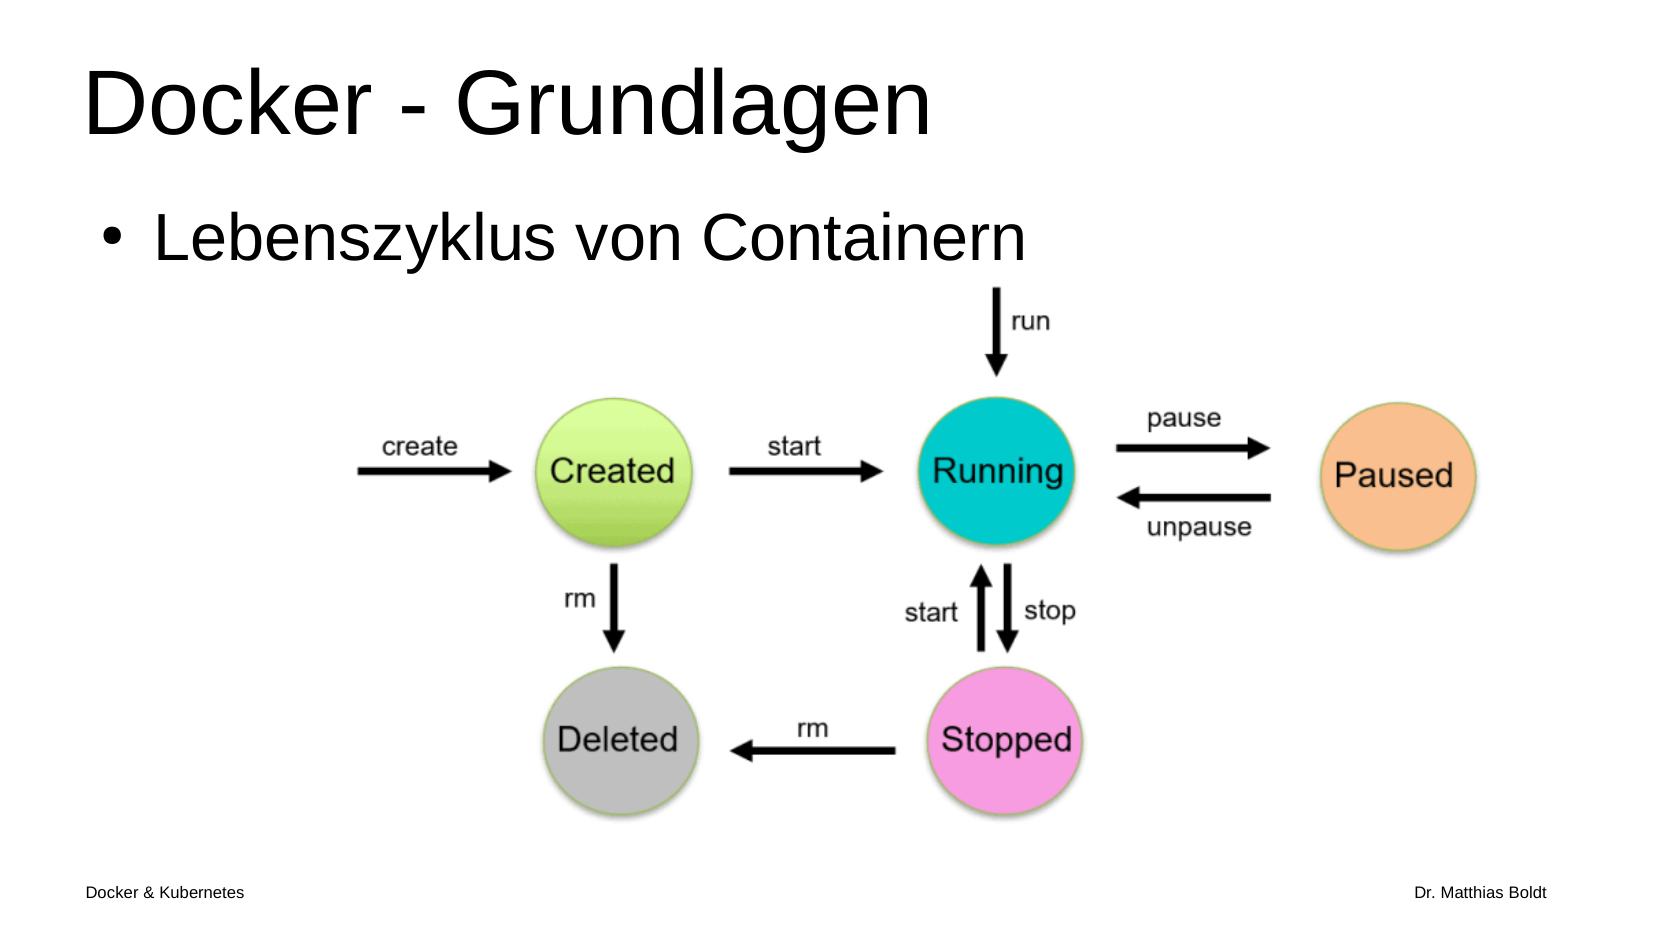

# Docker - Grundlagen
Lebenszyklus von Containern
Docker & Kubernetes																Dr. Matthias Boldt